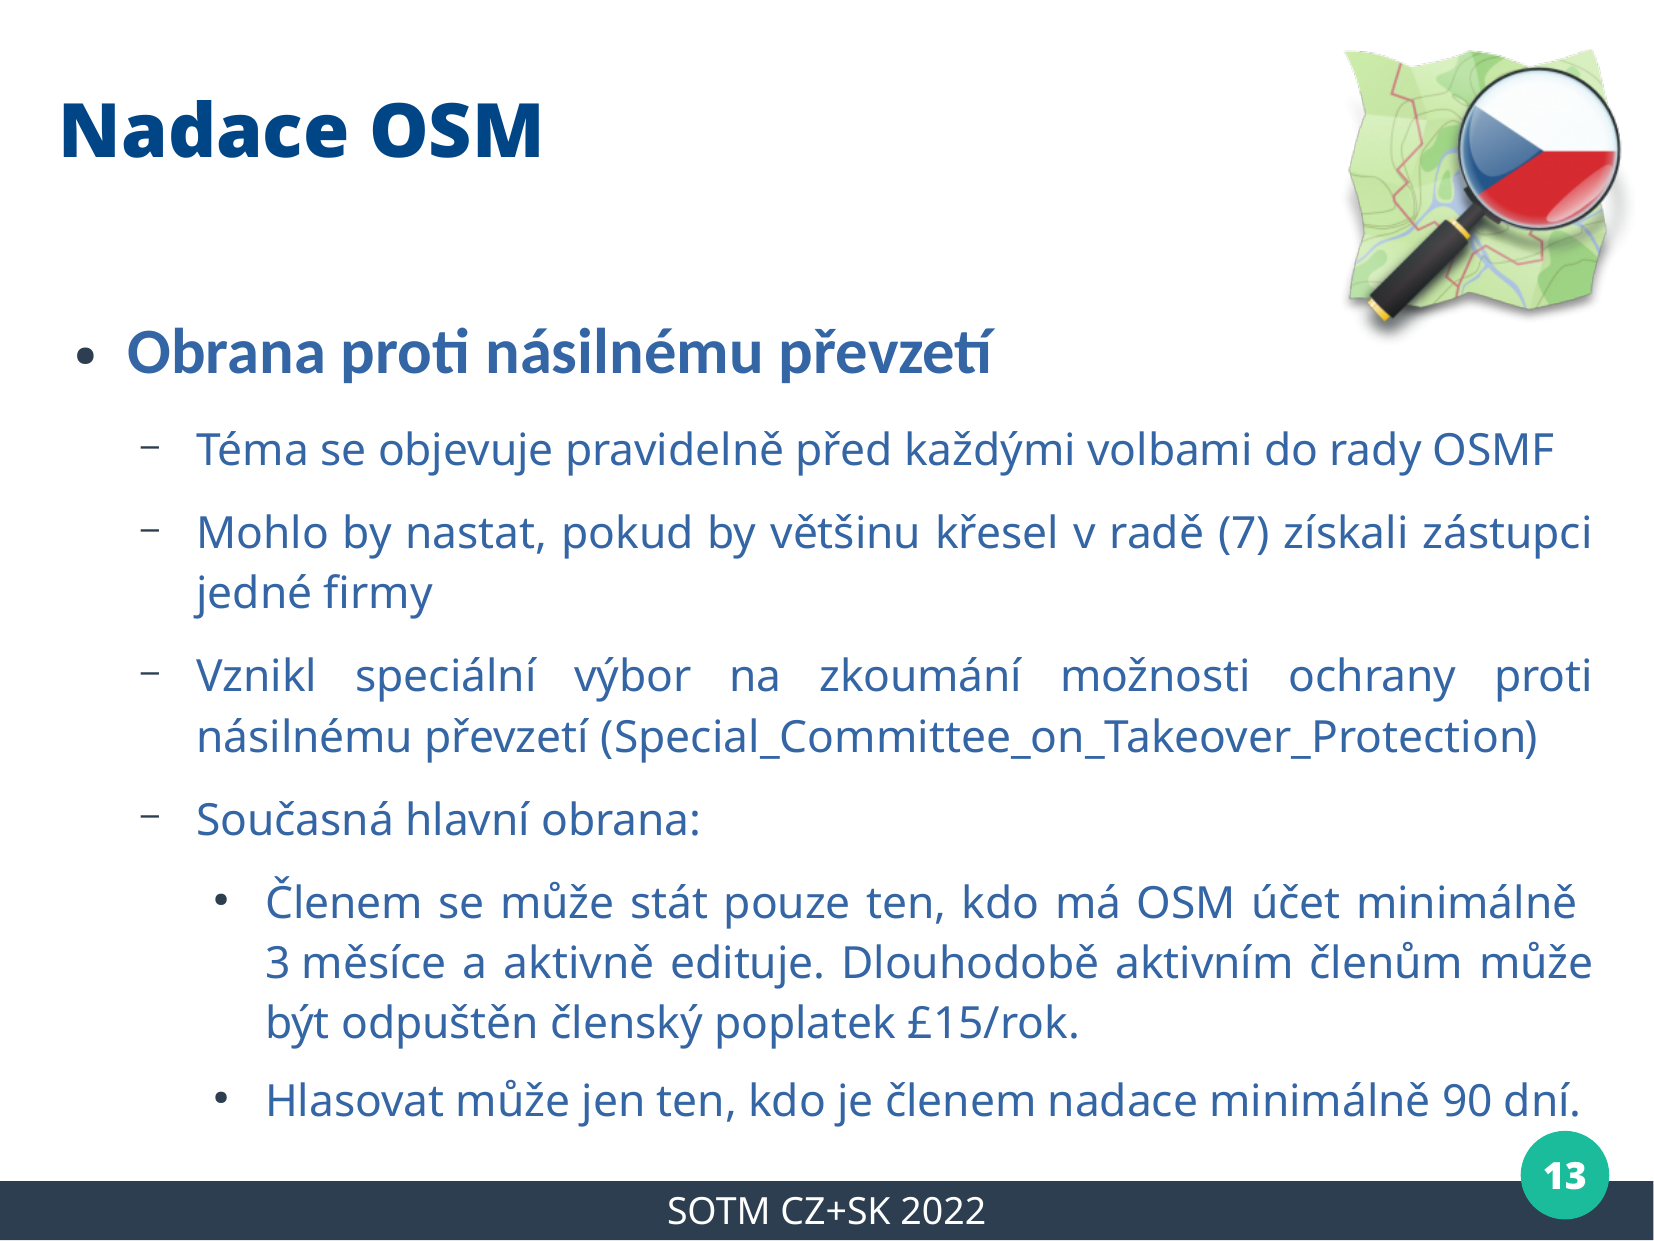

# Nadace OSM
Obrana proti násilnému převzetí
Téma se objevuje pravidelně před každými volbami do rady OSMF
Mohlo by nastat, pokud by většinu křesel v radě (7) získali zástupci jedné firmy
Vznikl speciální výbor na zkoumání možnosti ochrany proti násilnému převzetí (Special_Committee_on_Takeover_Protection)
Současná hlavní obrana:
Členem se může stát pouze ten, kdo má OSM účet minimálně 3 měsíce a aktivně edituje. Dlouhodobě aktivním členům může být odpuštěn členský poplatek £15/rok.
Hlasovat může jen ten, kdo je členem nadace minimálně 90 dní.
13
SOTM CZ+SK 2022